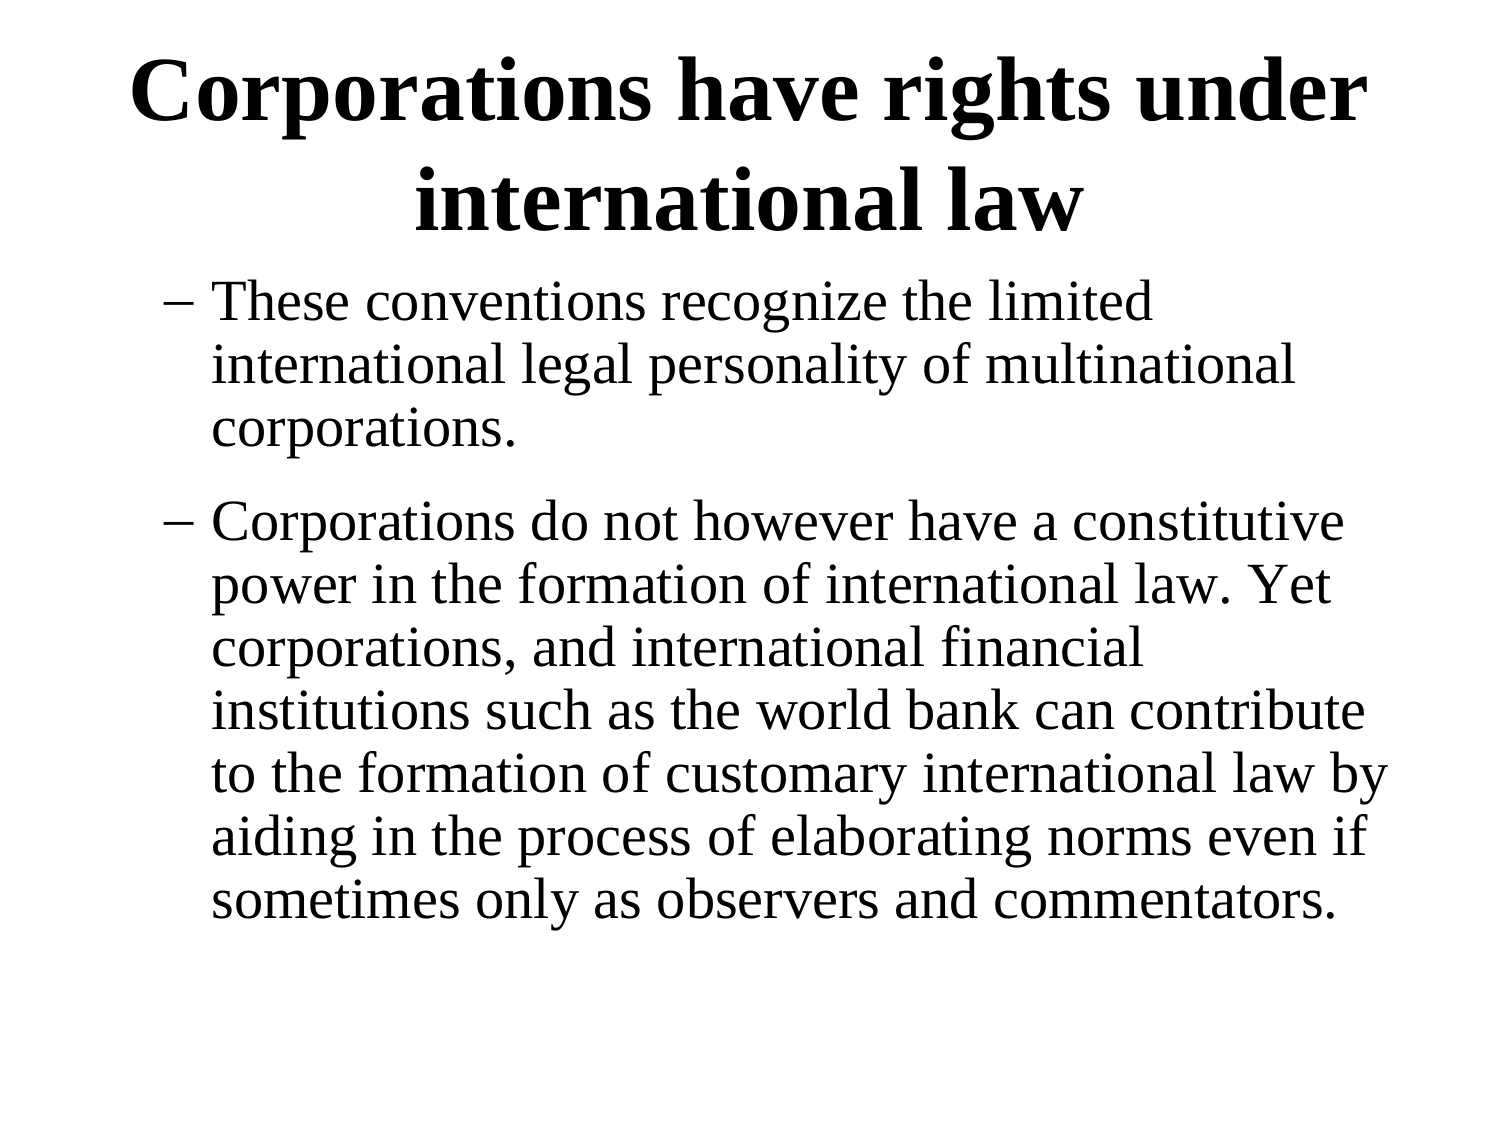

# Corporations have rights under international law
These conventions recognize the limited international legal personality of multinational corporations.
Corporations do not however have a constitutive power in the formation of international law. Yet corporations, and international financial institutions such as the world bank can contribute to the formation of customary international law by aiding in the process of elaborating norms even if sometimes only as observers and commentators.